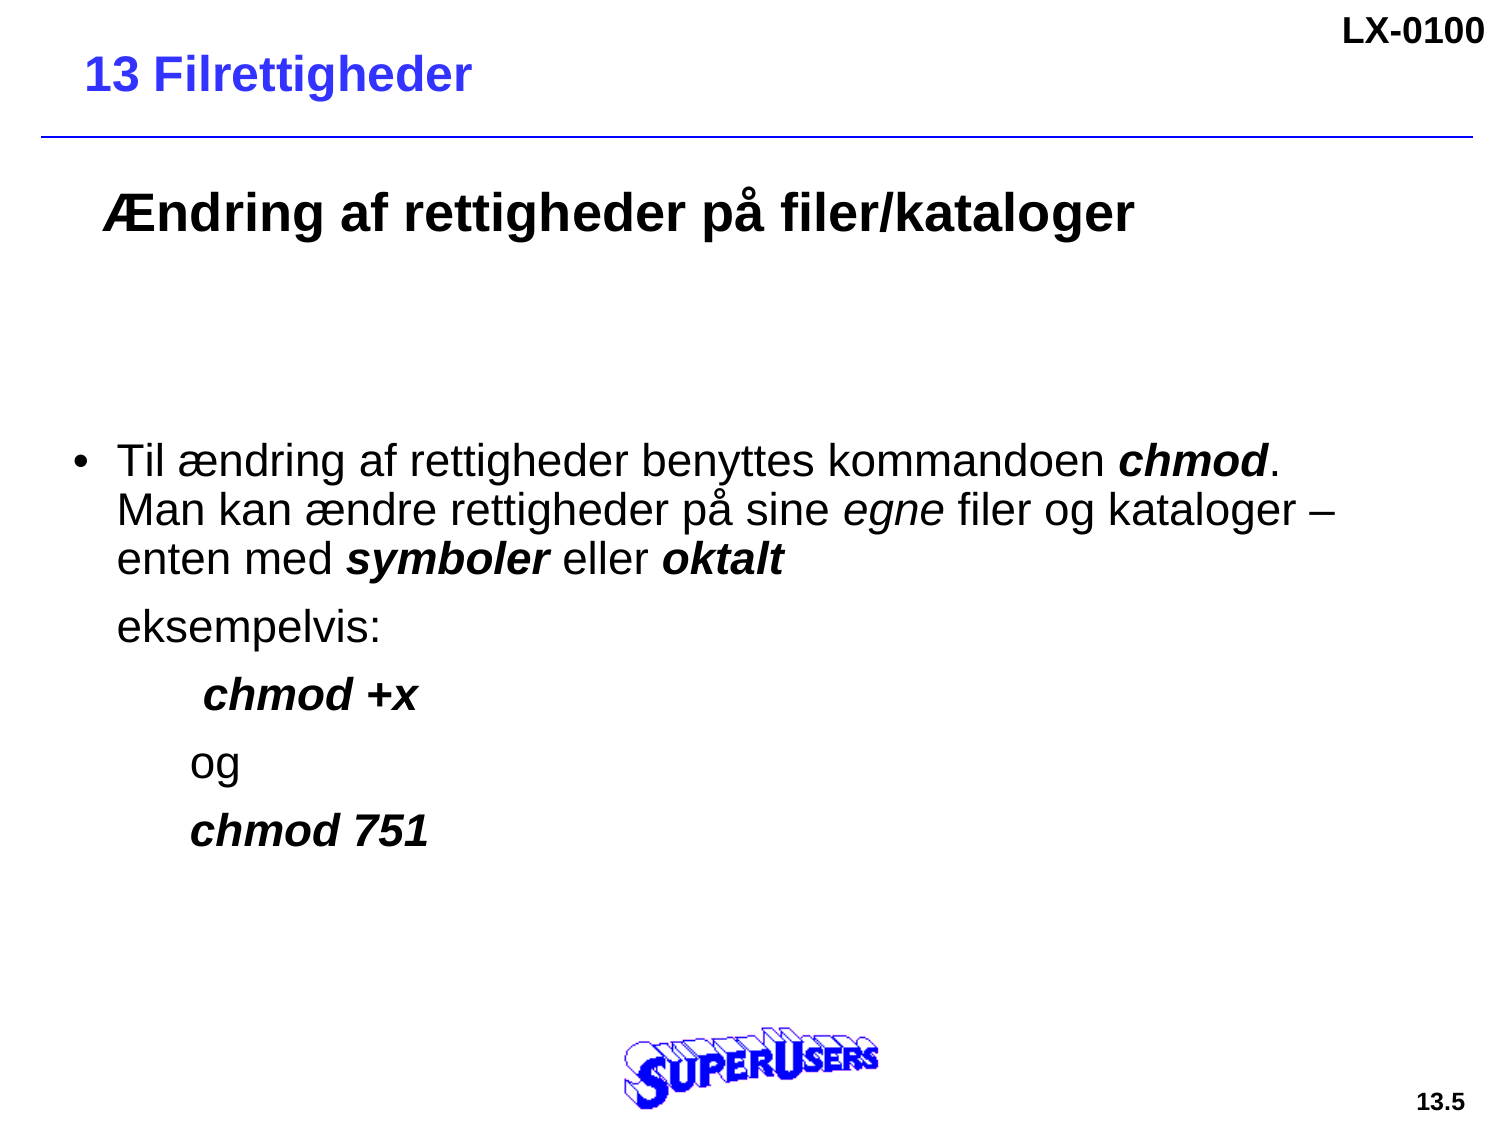

# 13 Filrettigheder
Ændring af rettigheder på filer/kataloger
Til ændring af rettigheder benyttes kommandoen chmod.
Man kan ændre rettigheder på sine egne filer og kataloger – enten med symboler eller oktalt
eksempelvis:
 chmod +x
og
chmod 751